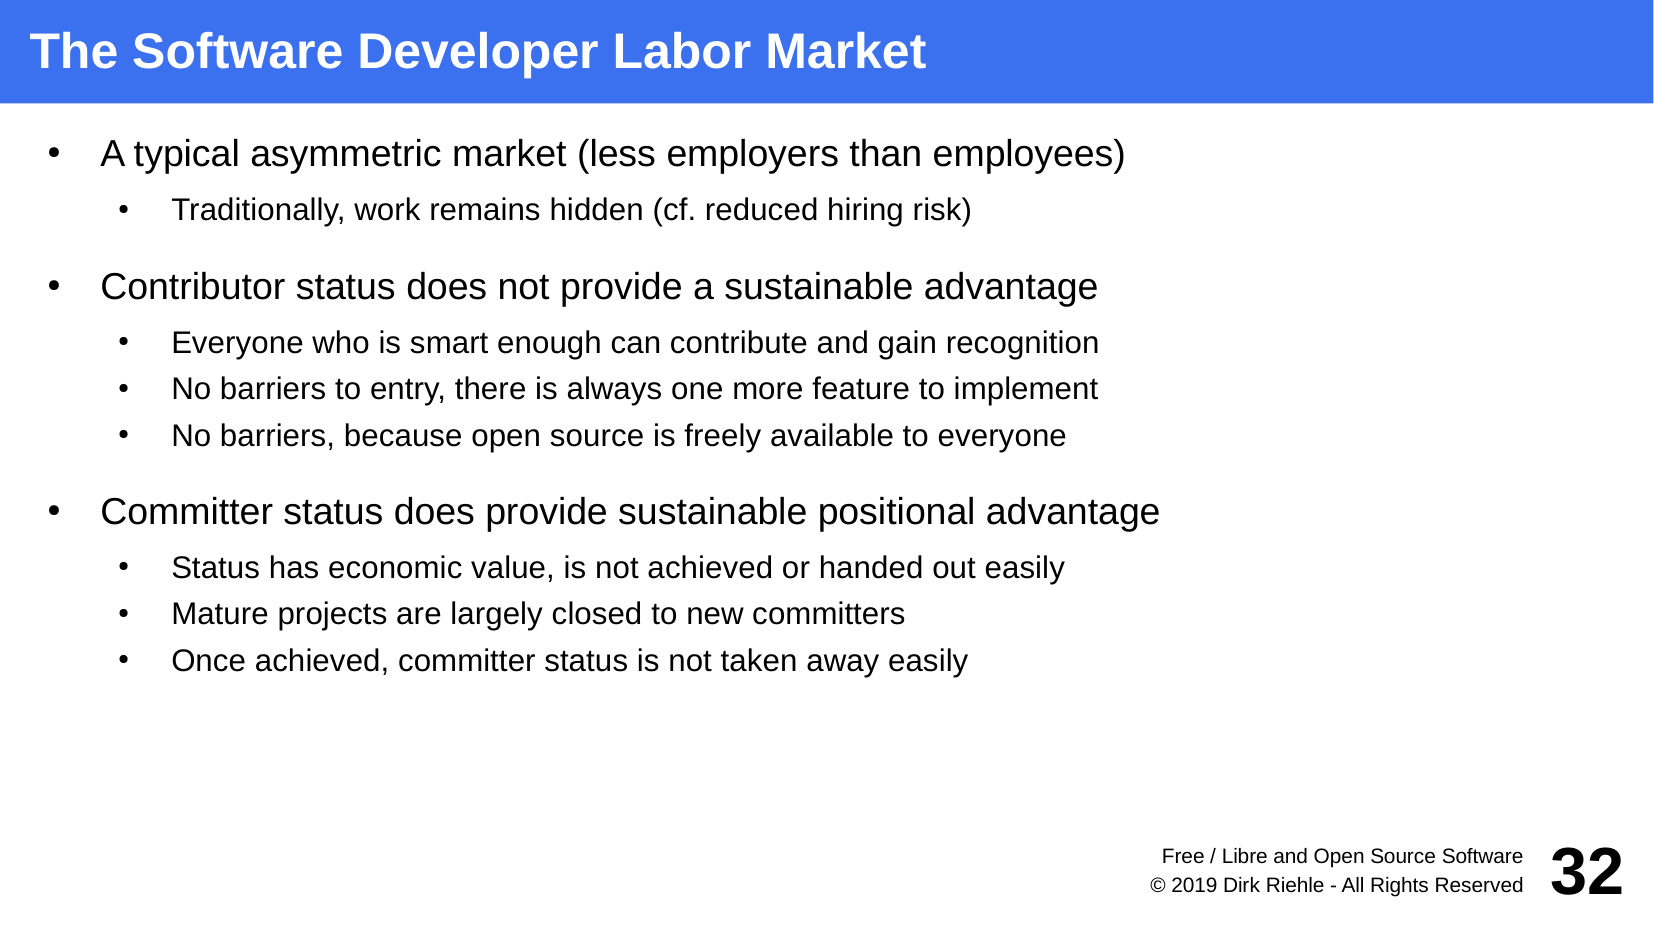

# The Software Developer Labor Market
A typical asymmetric market (less employers than employees)
Traditionally, work remains hidden (cf. reduced hiring risk)
Contributor status does not provide a sustainable advantage
Everyone who is smart enough can contribute and gain recognition
No barriers to entry, there is always one more feature to implement
No barriers, because open source is freely available to everyone
Committer status does provide sustainable positional advantage
Status has economic value, is not achieved or handed out easily
Mature projects are largely closed to new committers
Once achieved, committer status is not taken away easily
Free / Libre and Open Source Software
32
© 2019 Dirk Riehle - All Rights Reserved